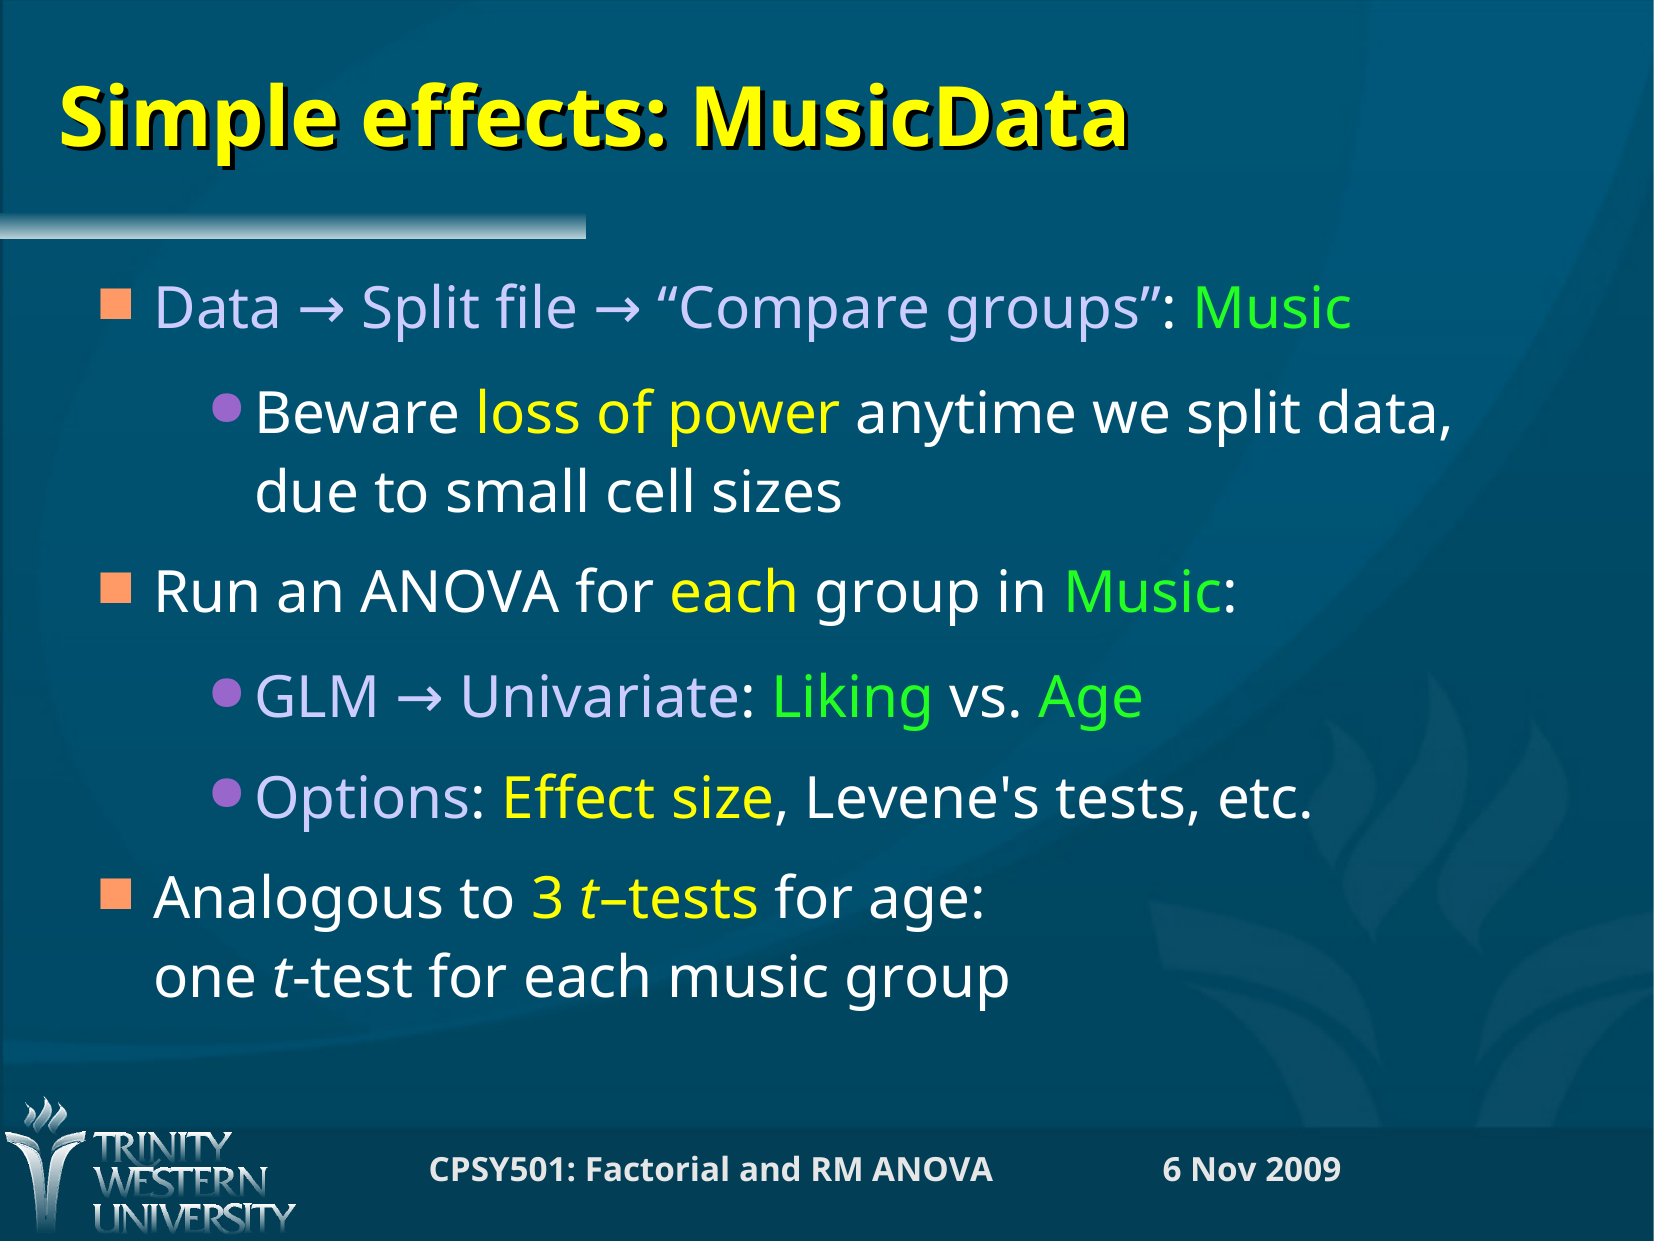

# Simple effects: MusicData
Data → Split file → “Compare groups”: Music
Beware loss of power anytime we split data, due to small cell sizes
Run an ANOVA for each group in Music:
GLM → Univariate: Liking vs. Age
Options: Effect size, Levene's tests, etc.
Analogous to 3 t–tests for age:
one t-test for each music group
CPSY501: Factorial and RM ANOVA
6 Nov 2009